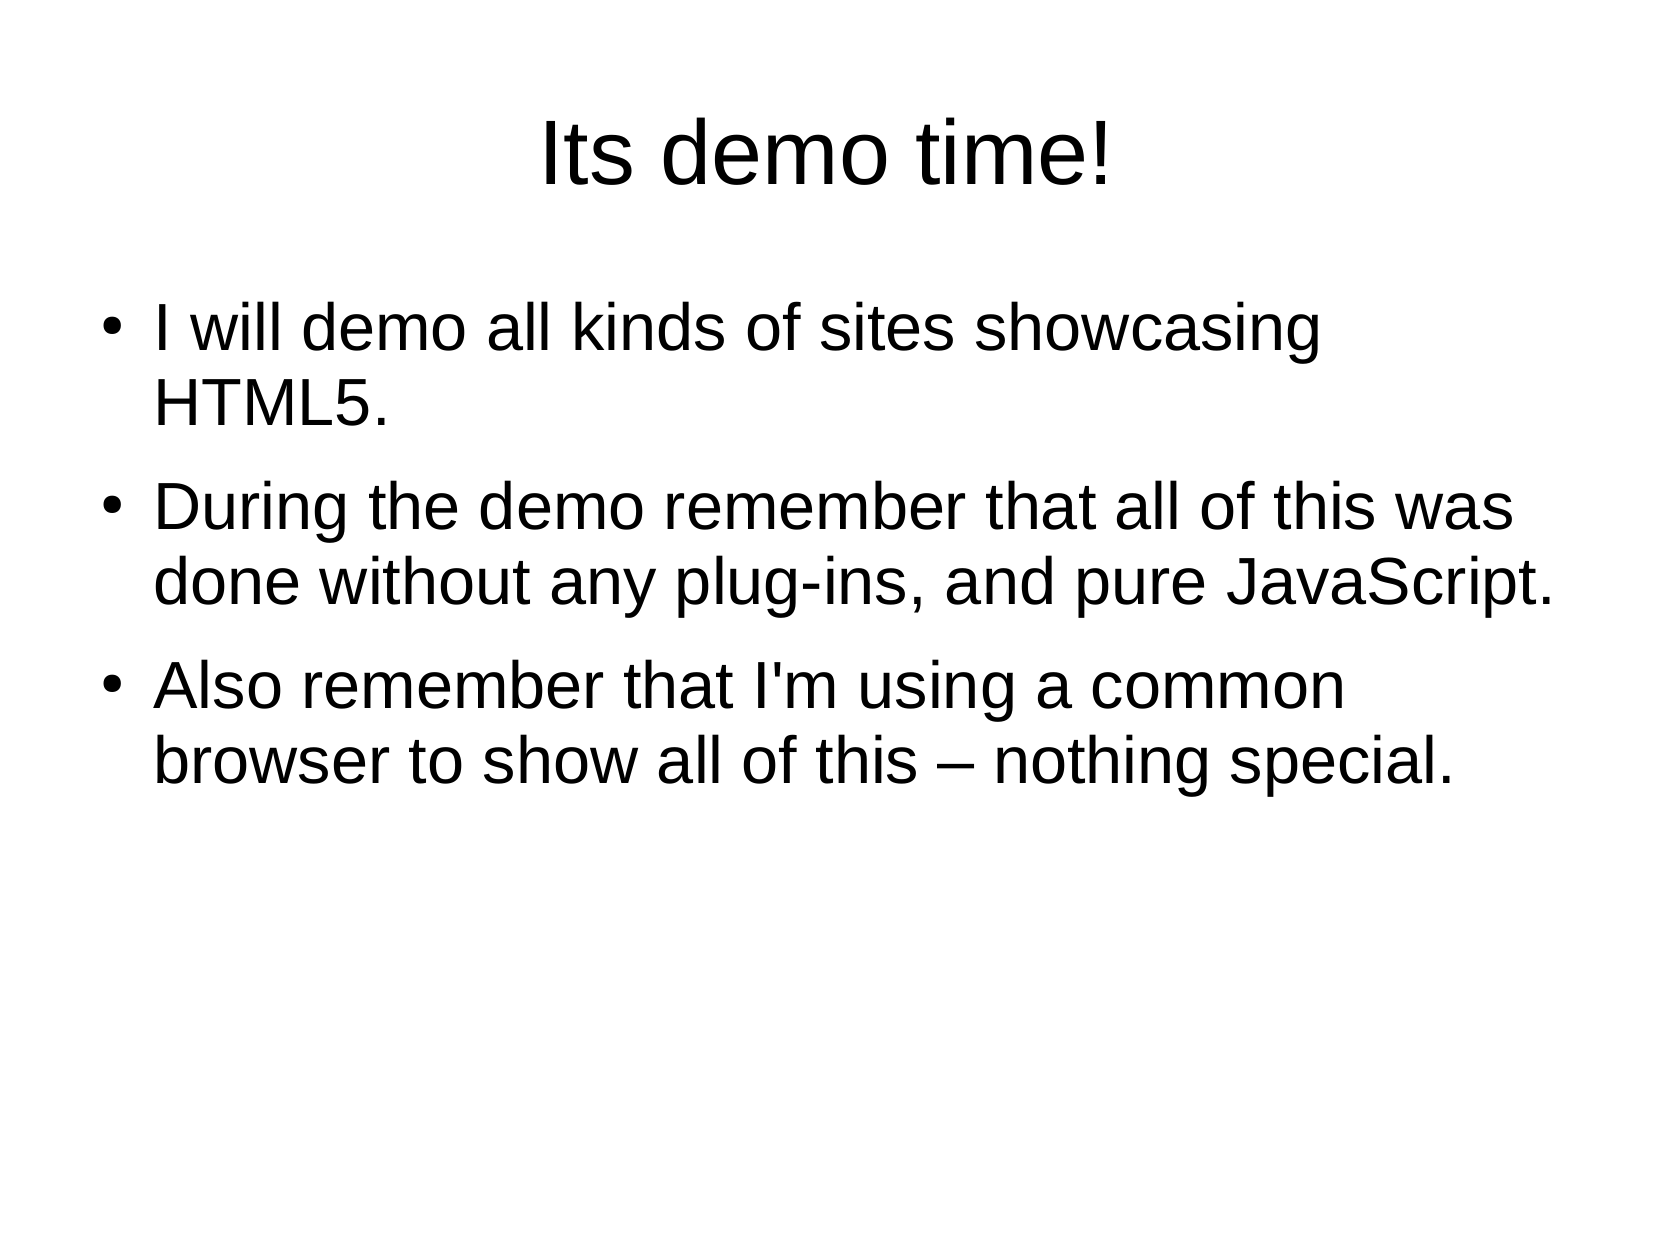

# Its demo time!
I will demo all kinds of sites showcasing HTML5.
During the demo remember that all of this was done without any plug-ins, and pure JavaScript.
Also remember that I'm using a common browser to show all of this – nothing special.